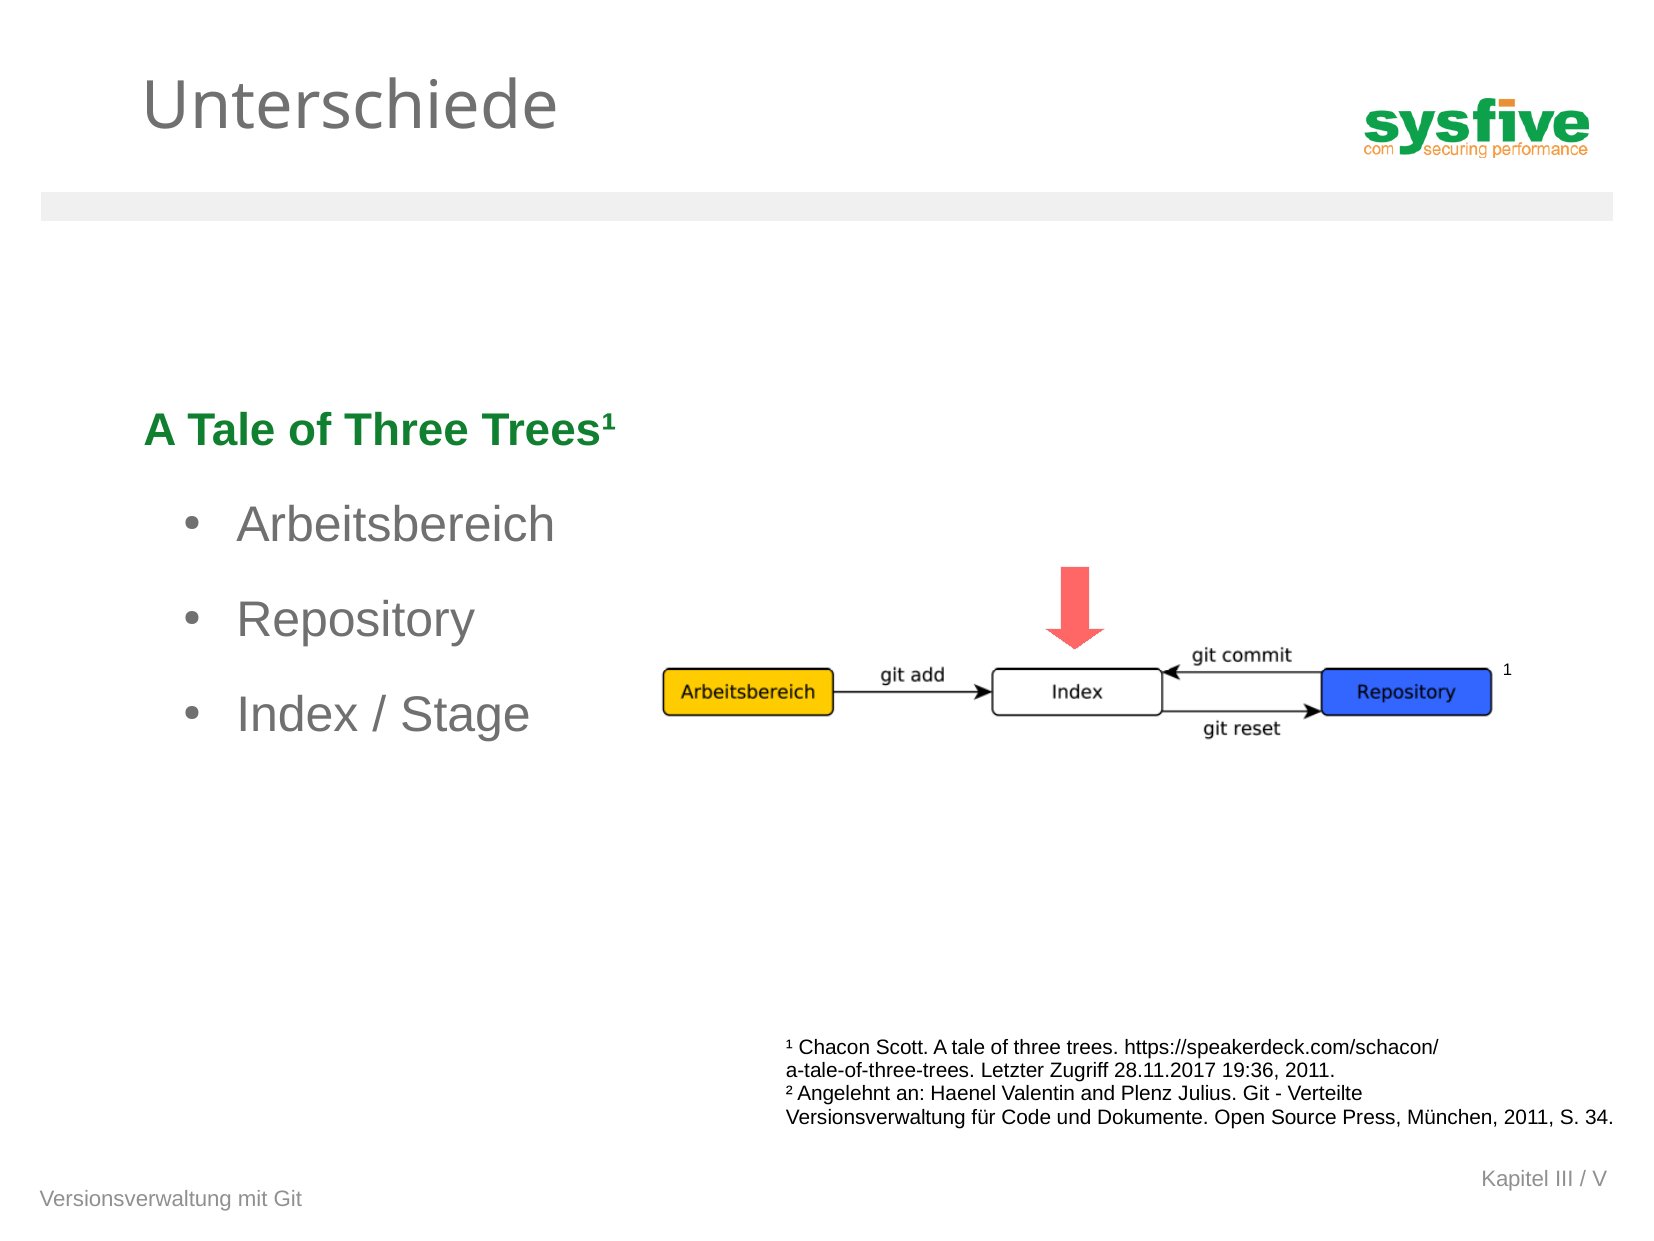

# Unterschiede
A Tale of Three Trees¹
Arbeitsbereich
Repository
Index / Stage
1
¹ Chacon Scott. A tale of three trees. https://speakerdeck.com/schacon/
a-tale-of-three-trees. Letzter Zugriff 28.11.2017 19:36, 2011.
² Angelehnt an: Haenel Valentin and Plenz Julius. Git - Verteilte
Versionsverwaltung für Code und Dokumente. Open Source Press, München, 2011, S. 34.
Kapitel III / V
Versionsverwaltung mit Git